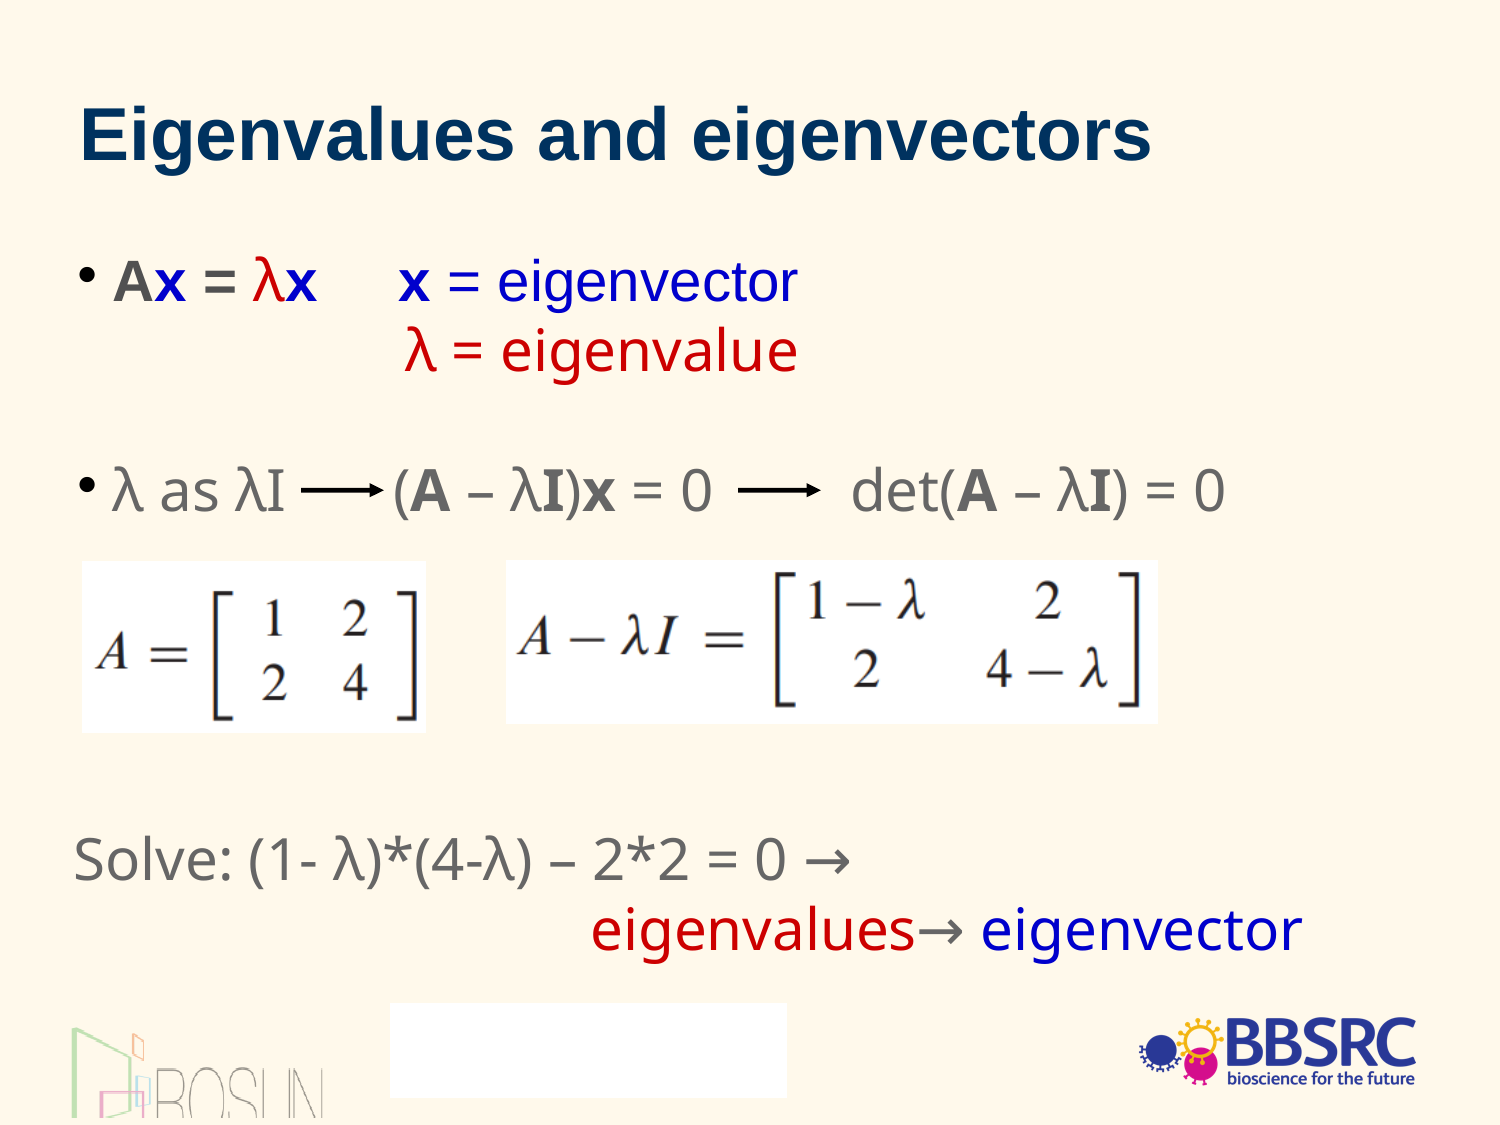

Eigenvalues and eigenvectors
Ax = λx x = eigenvector
 λ = eigenvalue
λ as λI (A – λI)x = 0 det(A – λI) = 0
Solve: (1- λ)*(4-λ) – 2*2 = 0 →
							eigenvalues→ eigenvector